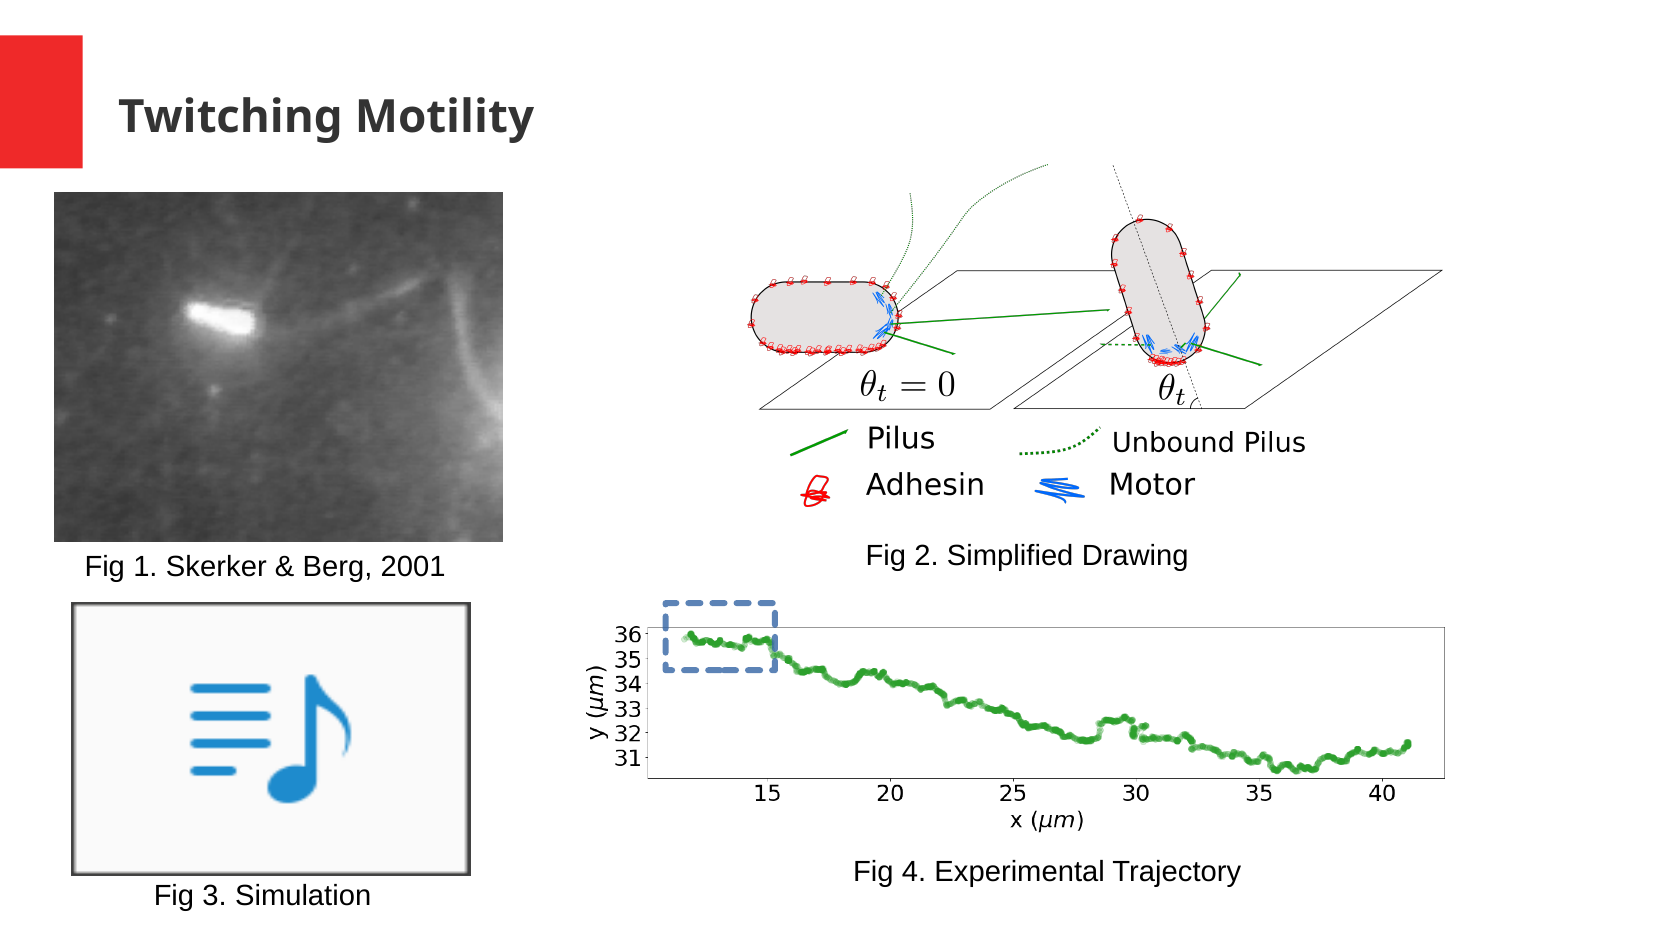

# Twitching Motility
Fig 2. Simplified Drawing
Fig 1. Skerker & Berg, 2001
Fig 4. Experimental Trajectory
Fig 3. Simulation